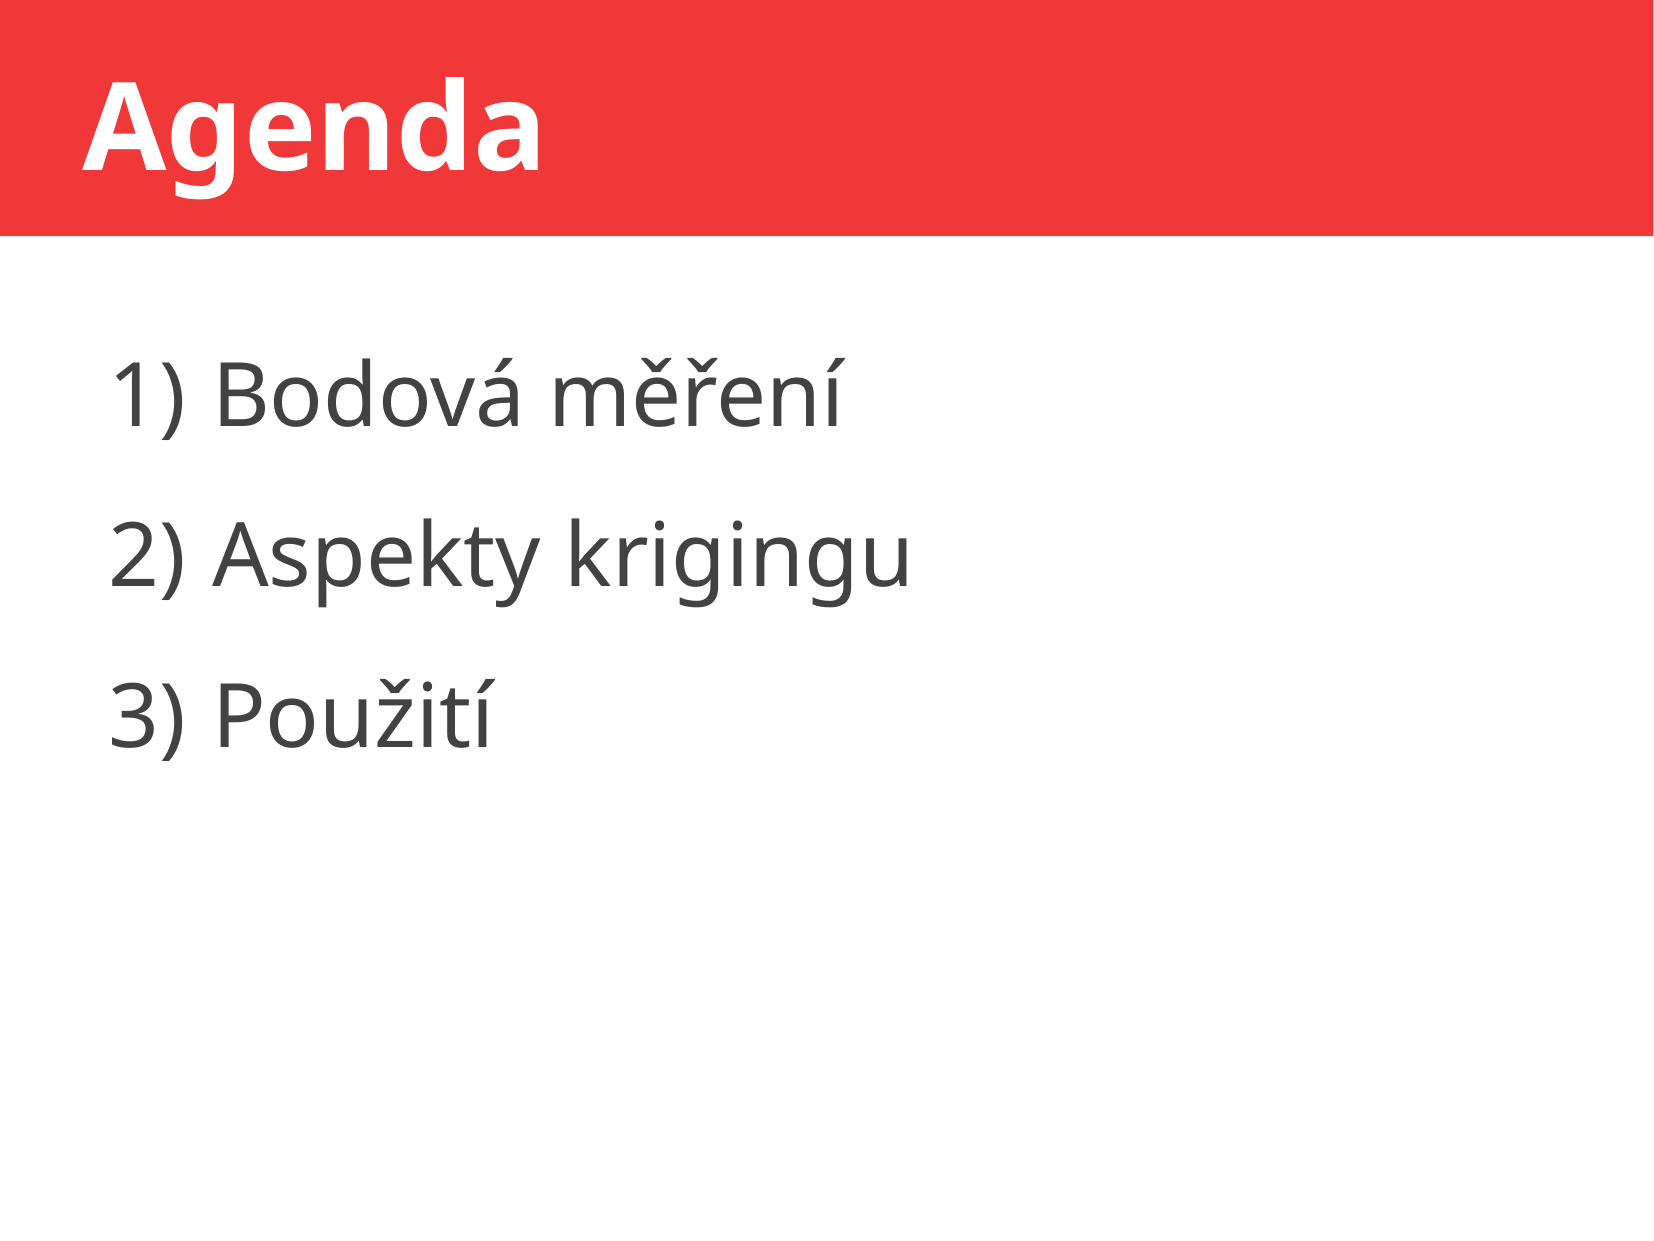

# Agenda
Bodová měření
Aspekty krigingu
Použití